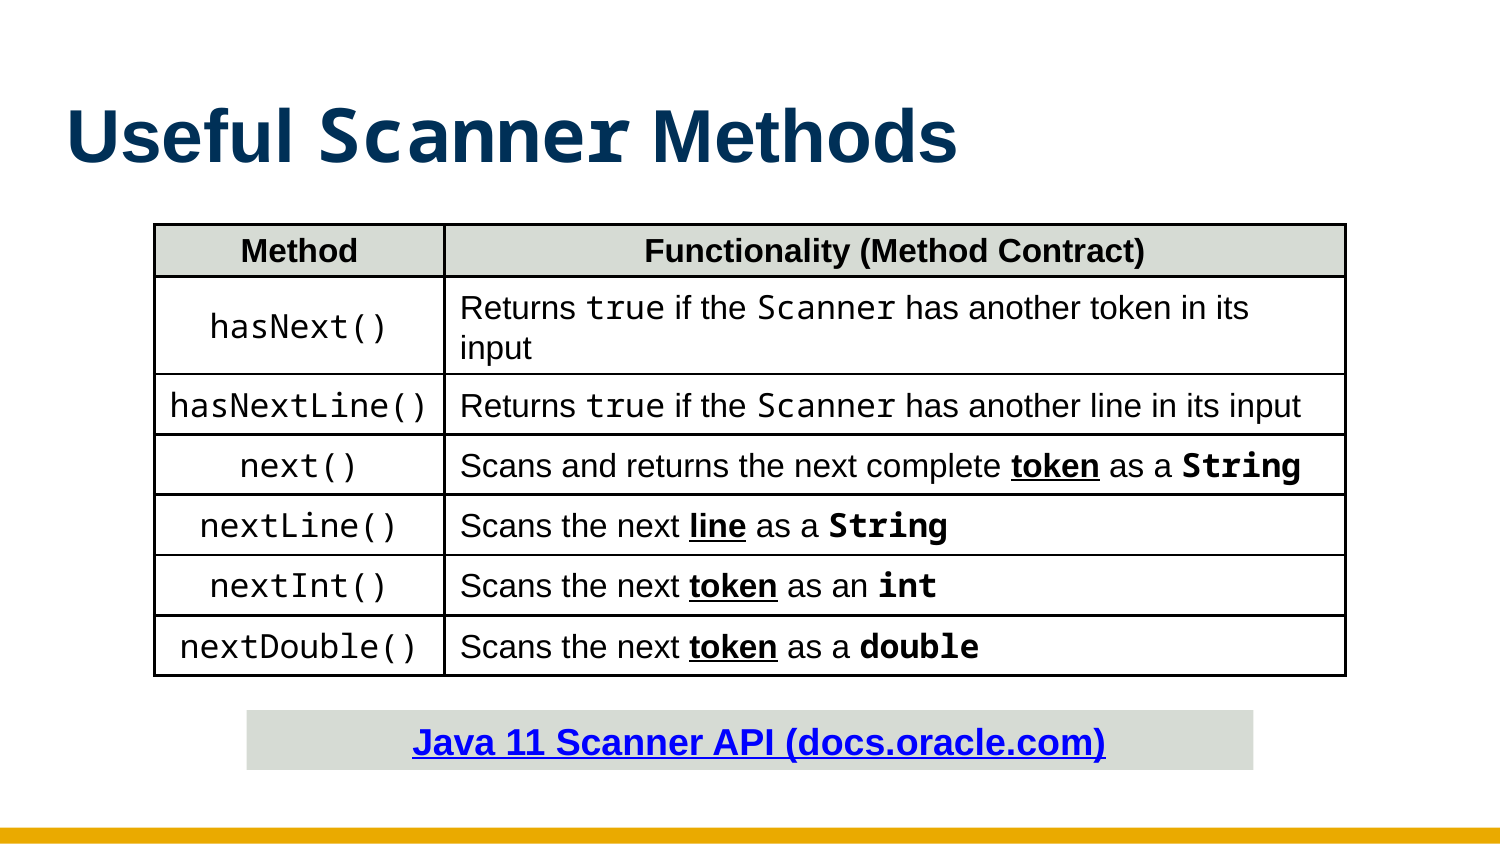

# Useful Scanner Methods
| Method | Functionality (Method Contract) |
| --- | --- |
| hasNext() | Returns true if the Scanner has another token in its input |
| hasNextLine() | Returns true if the Scanner has another line in its input |
| next() | Scans and returns the next complete token as a String |
| nextLine() | Scans the next line as a String |
| nextInt() | Scans the next token as an int |
| nextDouble() | Scans the next token as a double |
Java 11 Scanner API (docs.oracle.com)